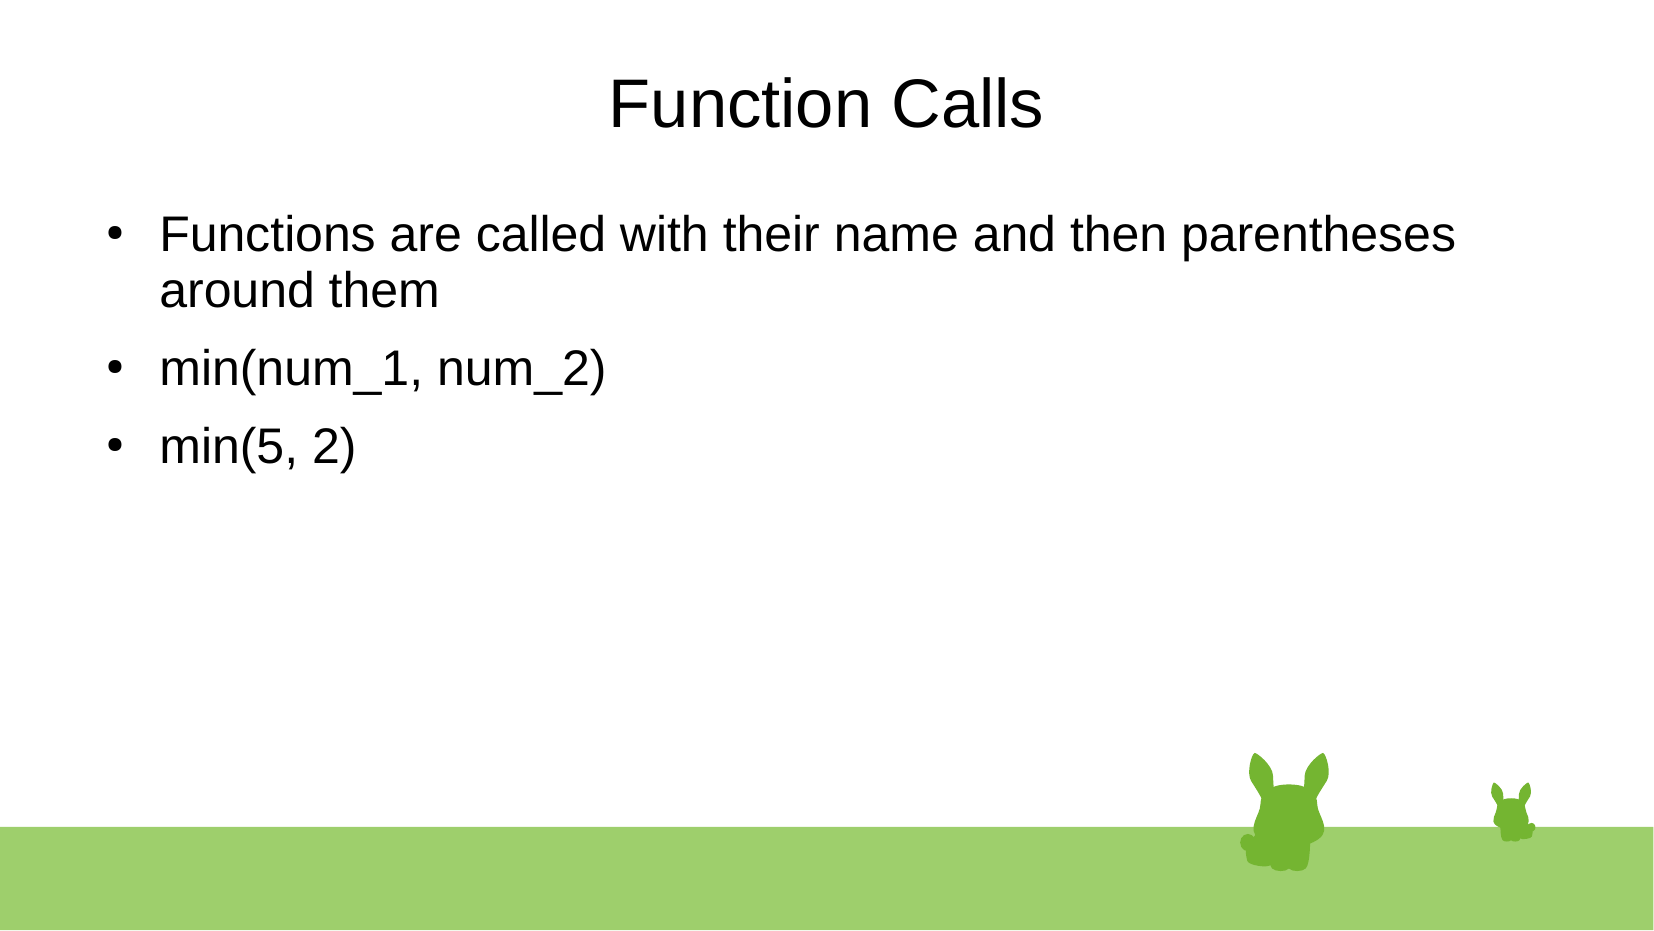

# Function Calls
Functions are called with their name and then parentheses around them
min(num_1, num_2)
min(5, 2)